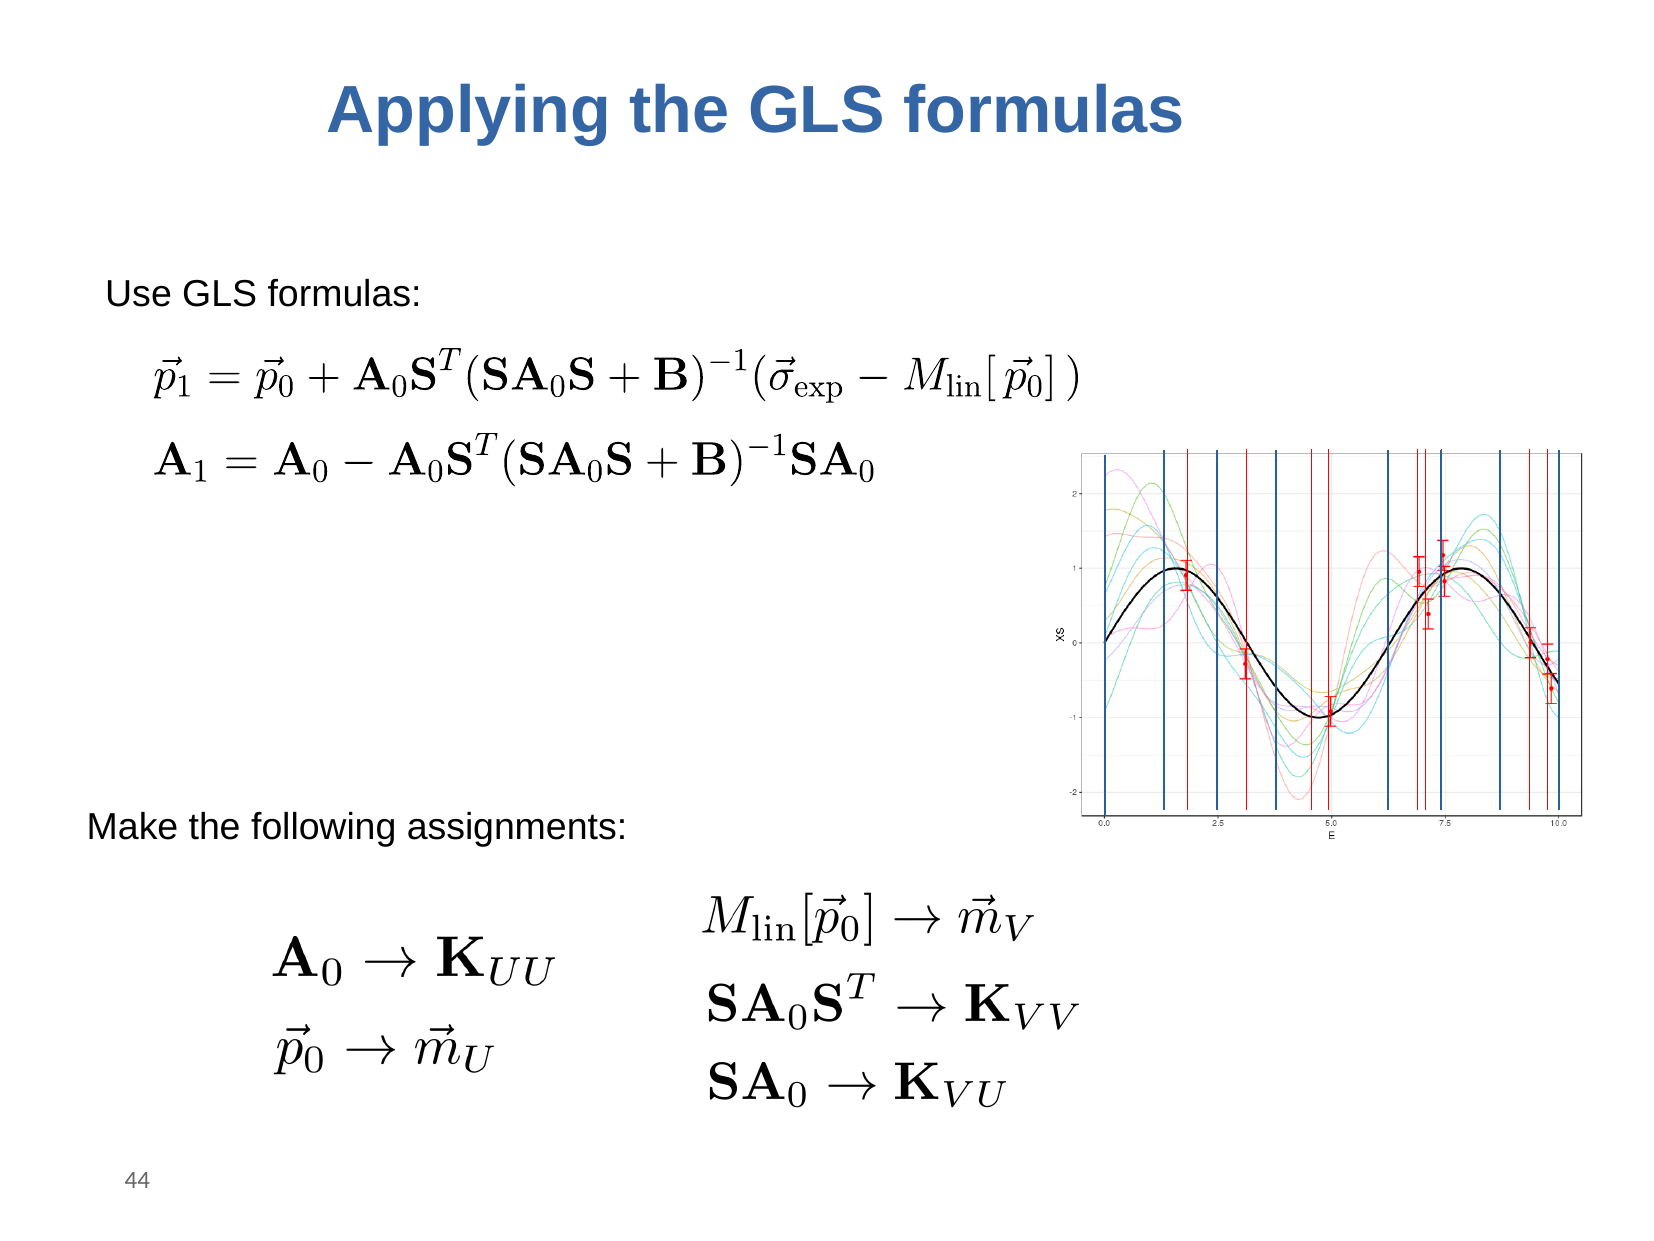

# Applying the GLS formulas
Use GLS formulas:
Make the following assignments:
44